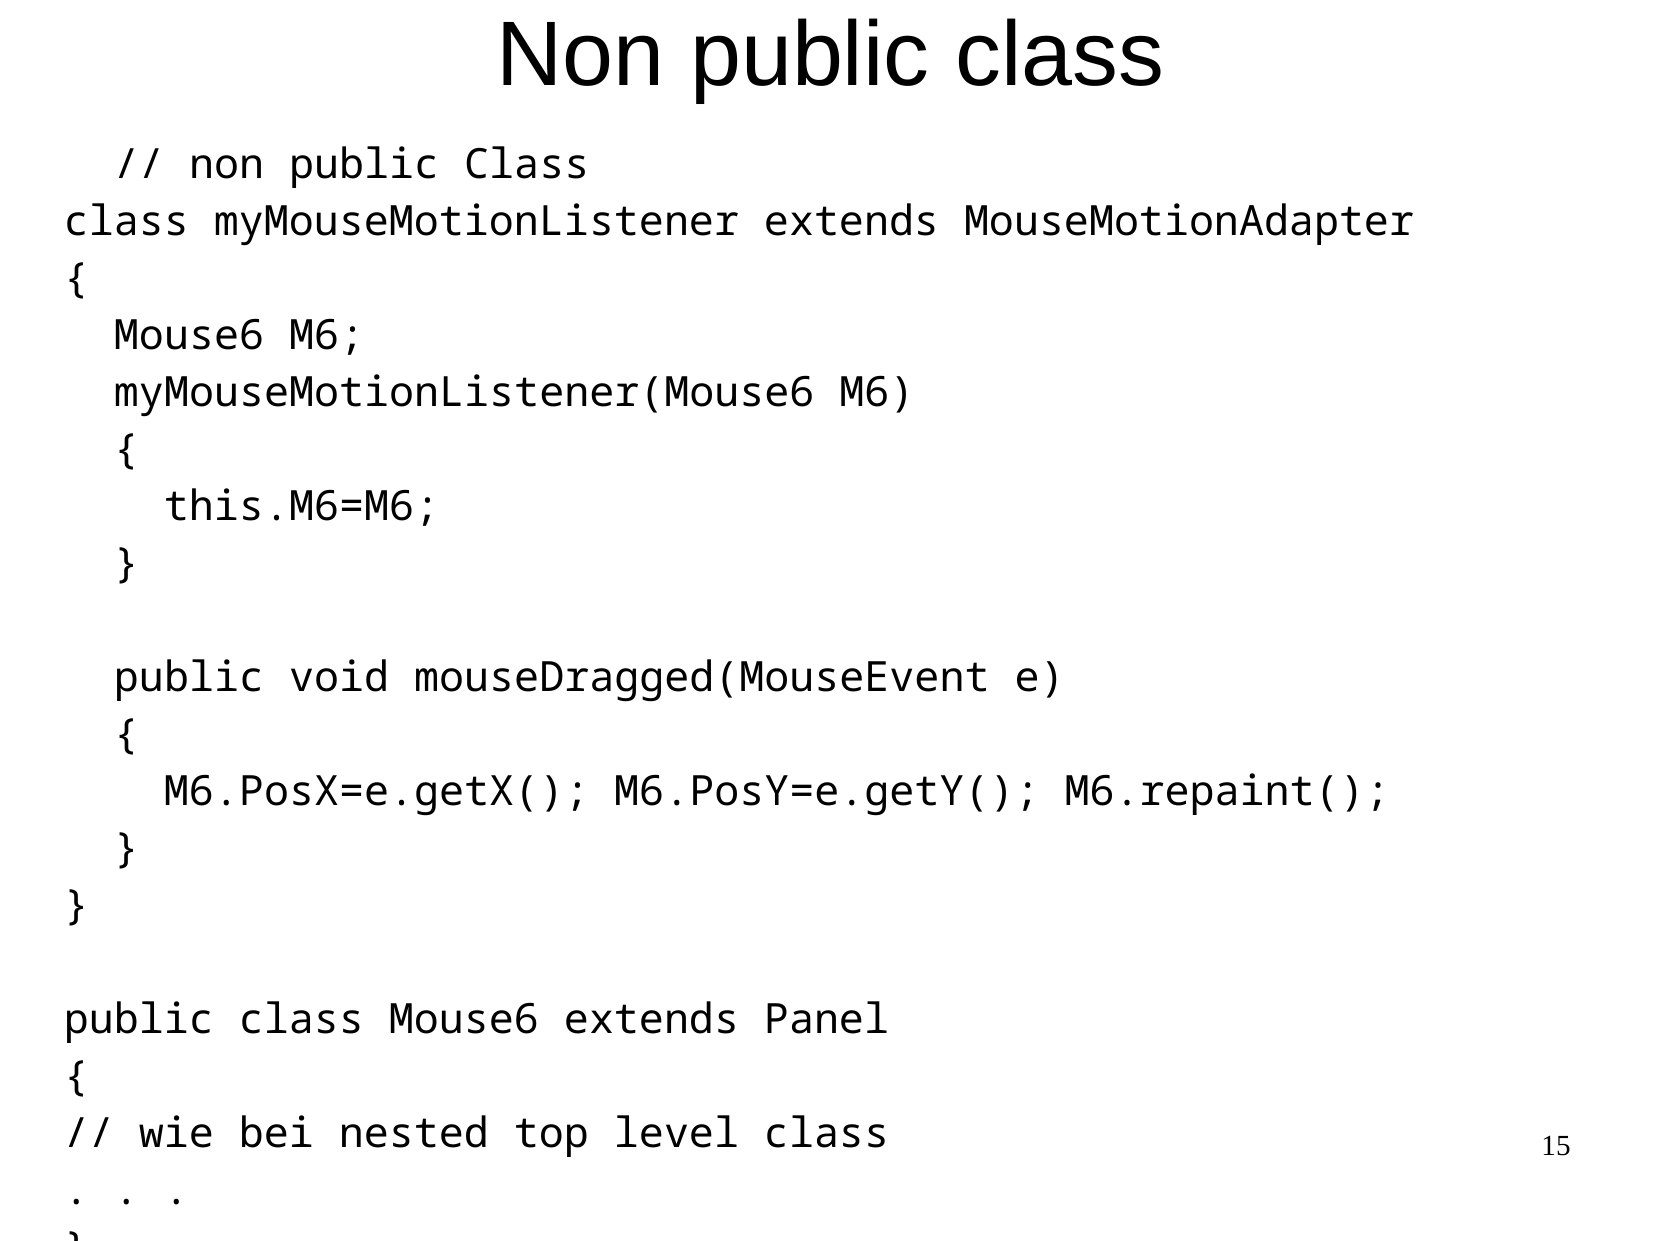

# Non public class
 // non public Class
class myMouseMotionListener extends MouseMotionAdapter
{
 Mouse6 M6;
 myMouseMotionListener(Mouse6 M6)
 {
 this.M6=M6;
 }
 public void mouseDragged(MouseEvent e)
 {
 M6.PosX=e.getX(); M6.PosY=e.getY(); M6.repaint();
 }
}
public class Mouse6 extends Panel
{
// wie bei nested top level class
. . .
}
15